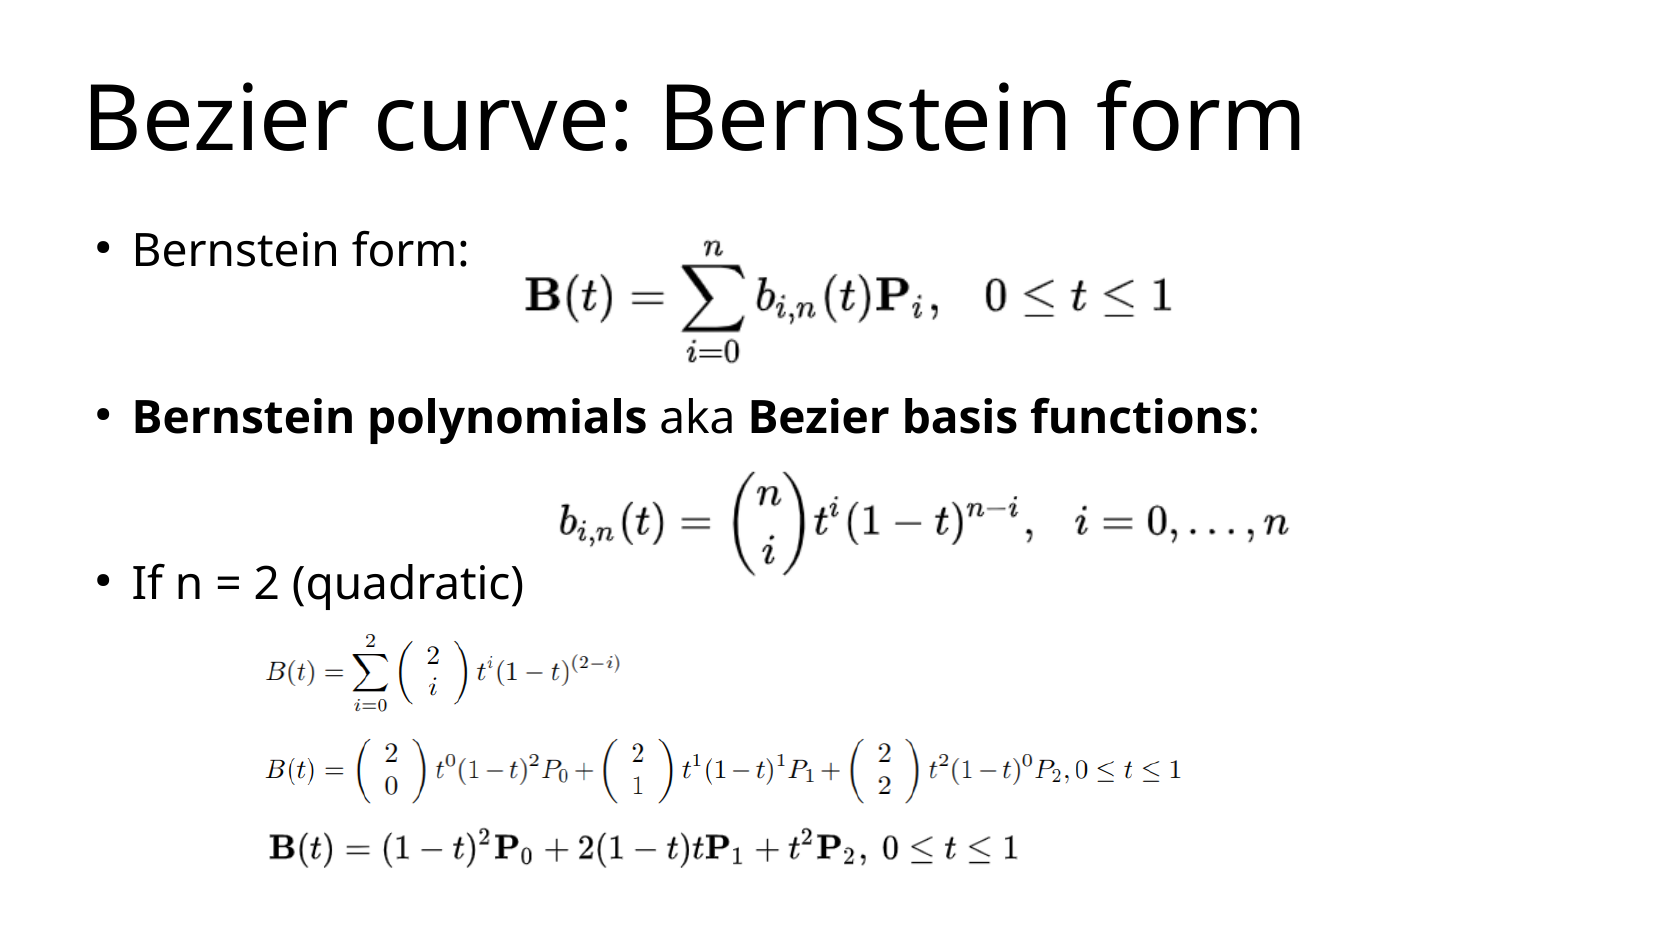

# Bezier curve: Bernstein form
Bernstein form:
Bernstein polynomials aka Bezier basis functions:
If n = 2 (quadratic)